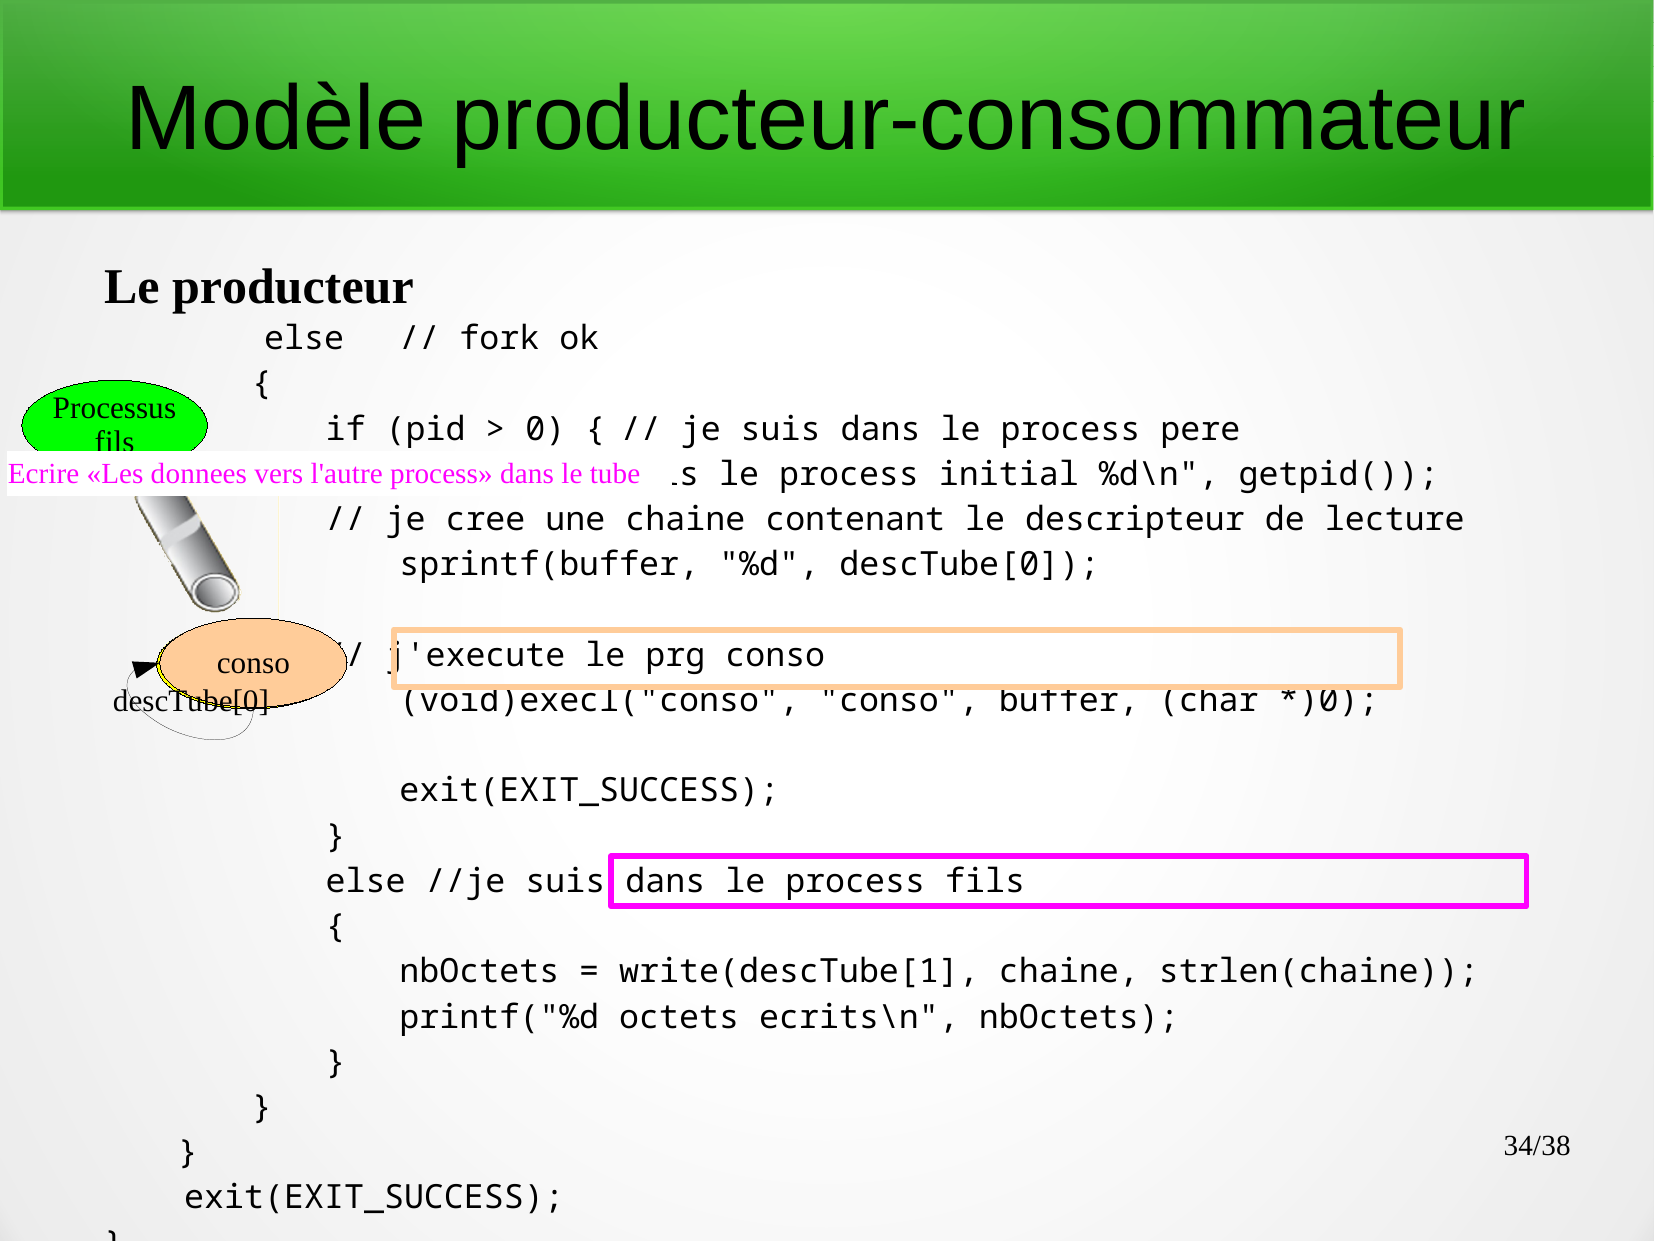

# Modèle producteur-consommateur
Le producteur
 else	// fork ok
		{
 	if (pid > 0) {	// je suis dans le process pere
				printf("je suis le process initial %d\n", getpid());
			// je cree une chaine contenant le descripteur de lecture
 	sprintf(buffer, "%d", descTube[0]);
			// j'execute le prg conso
				(void)execl("conso", "conso", buffer, (char *)0);
				exit(EXIT_SUCCESS);
 	}
 	else //je suis dans le process fils
			{
				nbOctets = write(descTube[1], chaine, strlen(chaine));
				printf("%d octets ecrits\n", nbOctets);
 	}
		}
	}
 exit(EXIT_SUCCESS);
}
Processus
fils
Processus
père
Ecrire «Les donnees vers l'autre process» dans le tube
conso
34